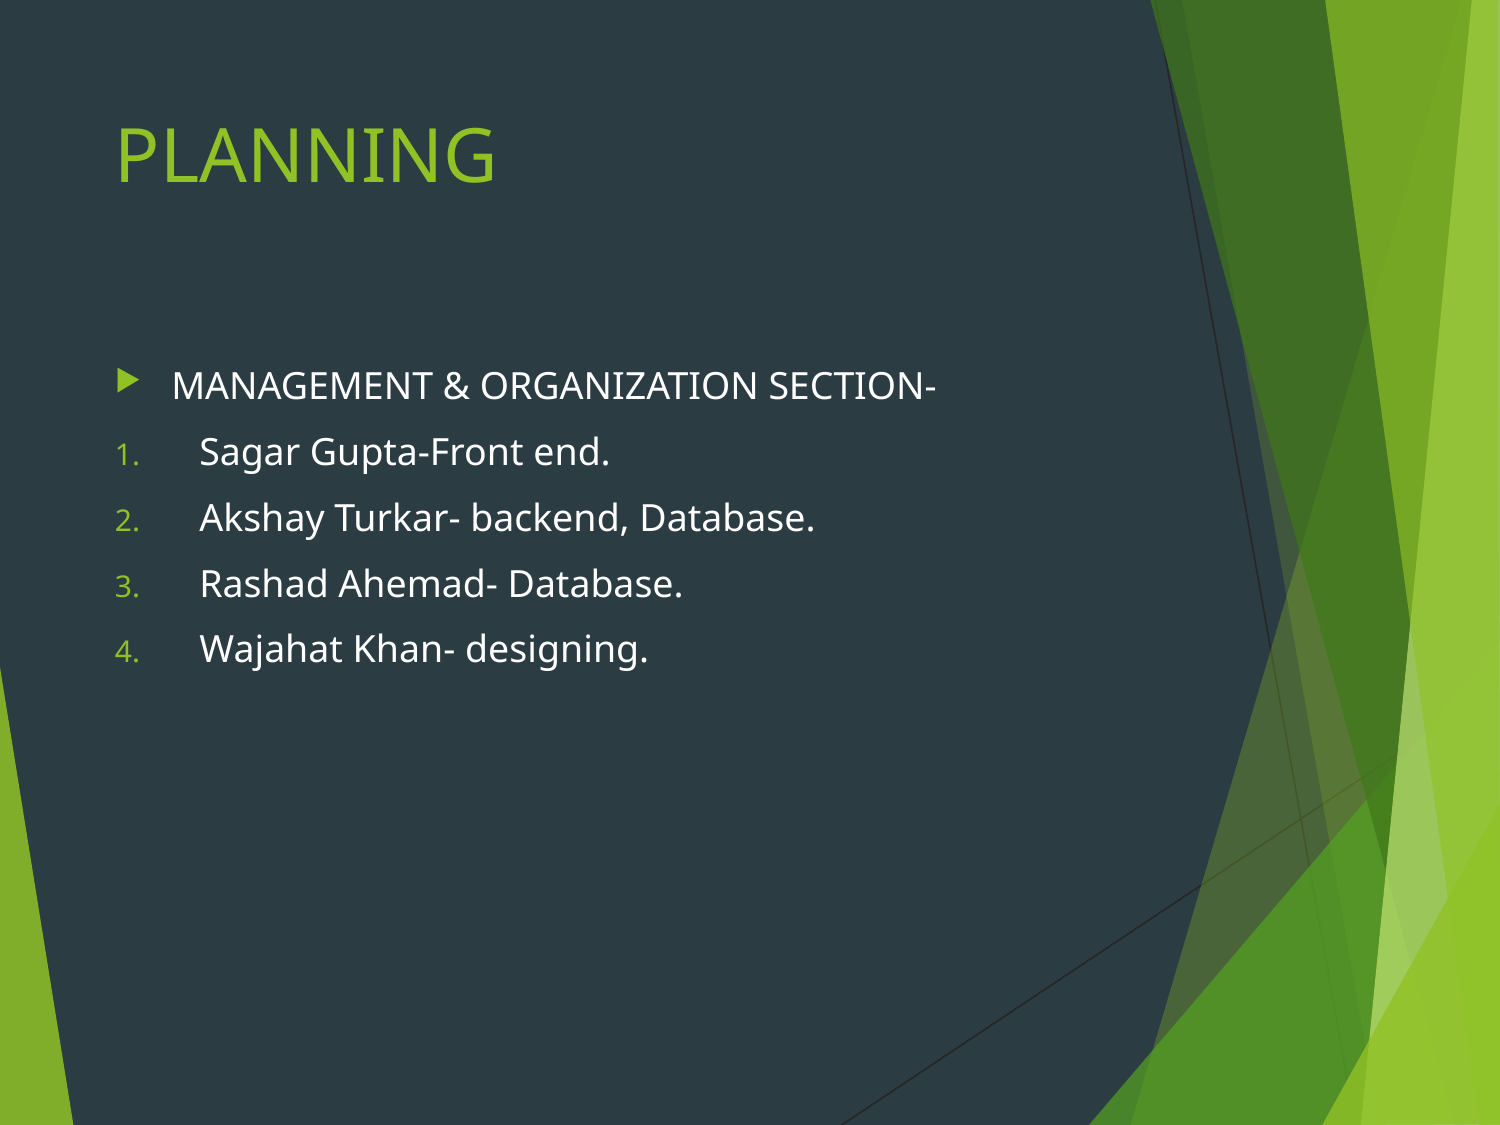

# PLANNING
MANAGEMENT & ORGANIZATION SECTION-
Sagar Gupta-Front end.
Akshay Turkar- backend, Database.
Rashad Ahemad- Database.
Wajahat Khan- designing.